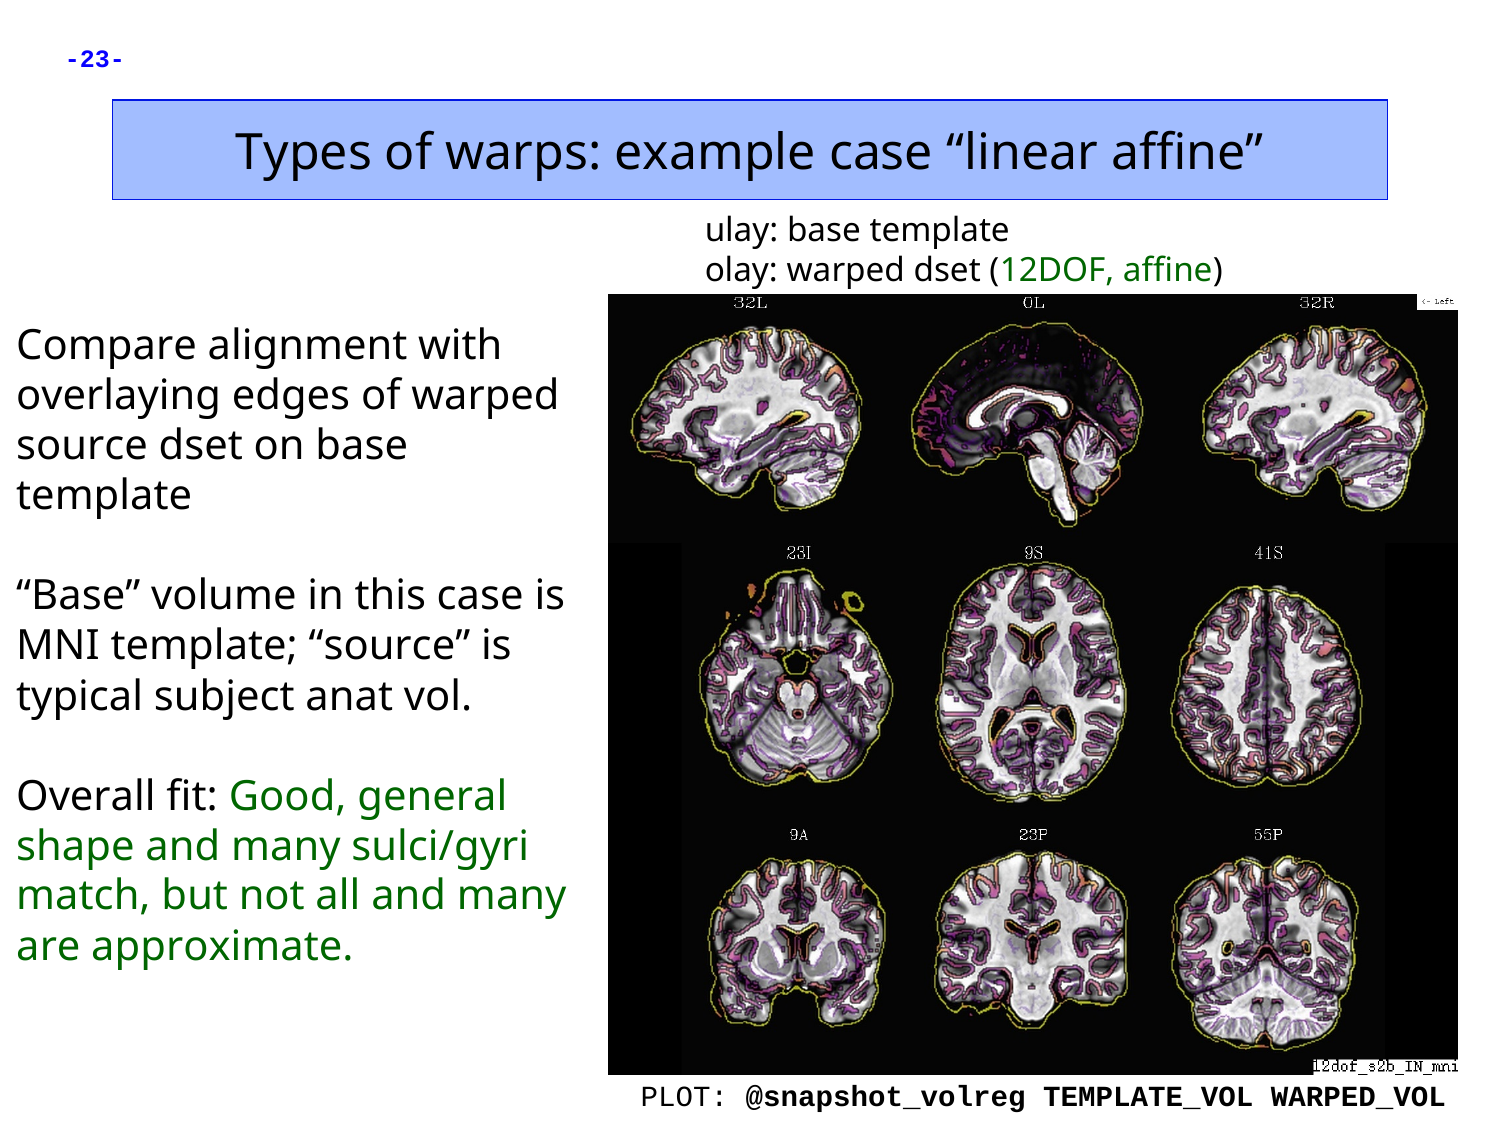

Types of warps: example case “linear affine”
ulay: base template
olay: warped dset (12DOF, affine)
Compare alignment with overlaying edges of warped source dset on base template
“Base” volume in this case is MNI template; “source” is typical subject anat vol.
Overall fit: Good, general shape and many sulci/gyri match, but not all and many are approximate.
PLOT: @snapshot_volreg TEMPLATE_VOL WARPED_VOL